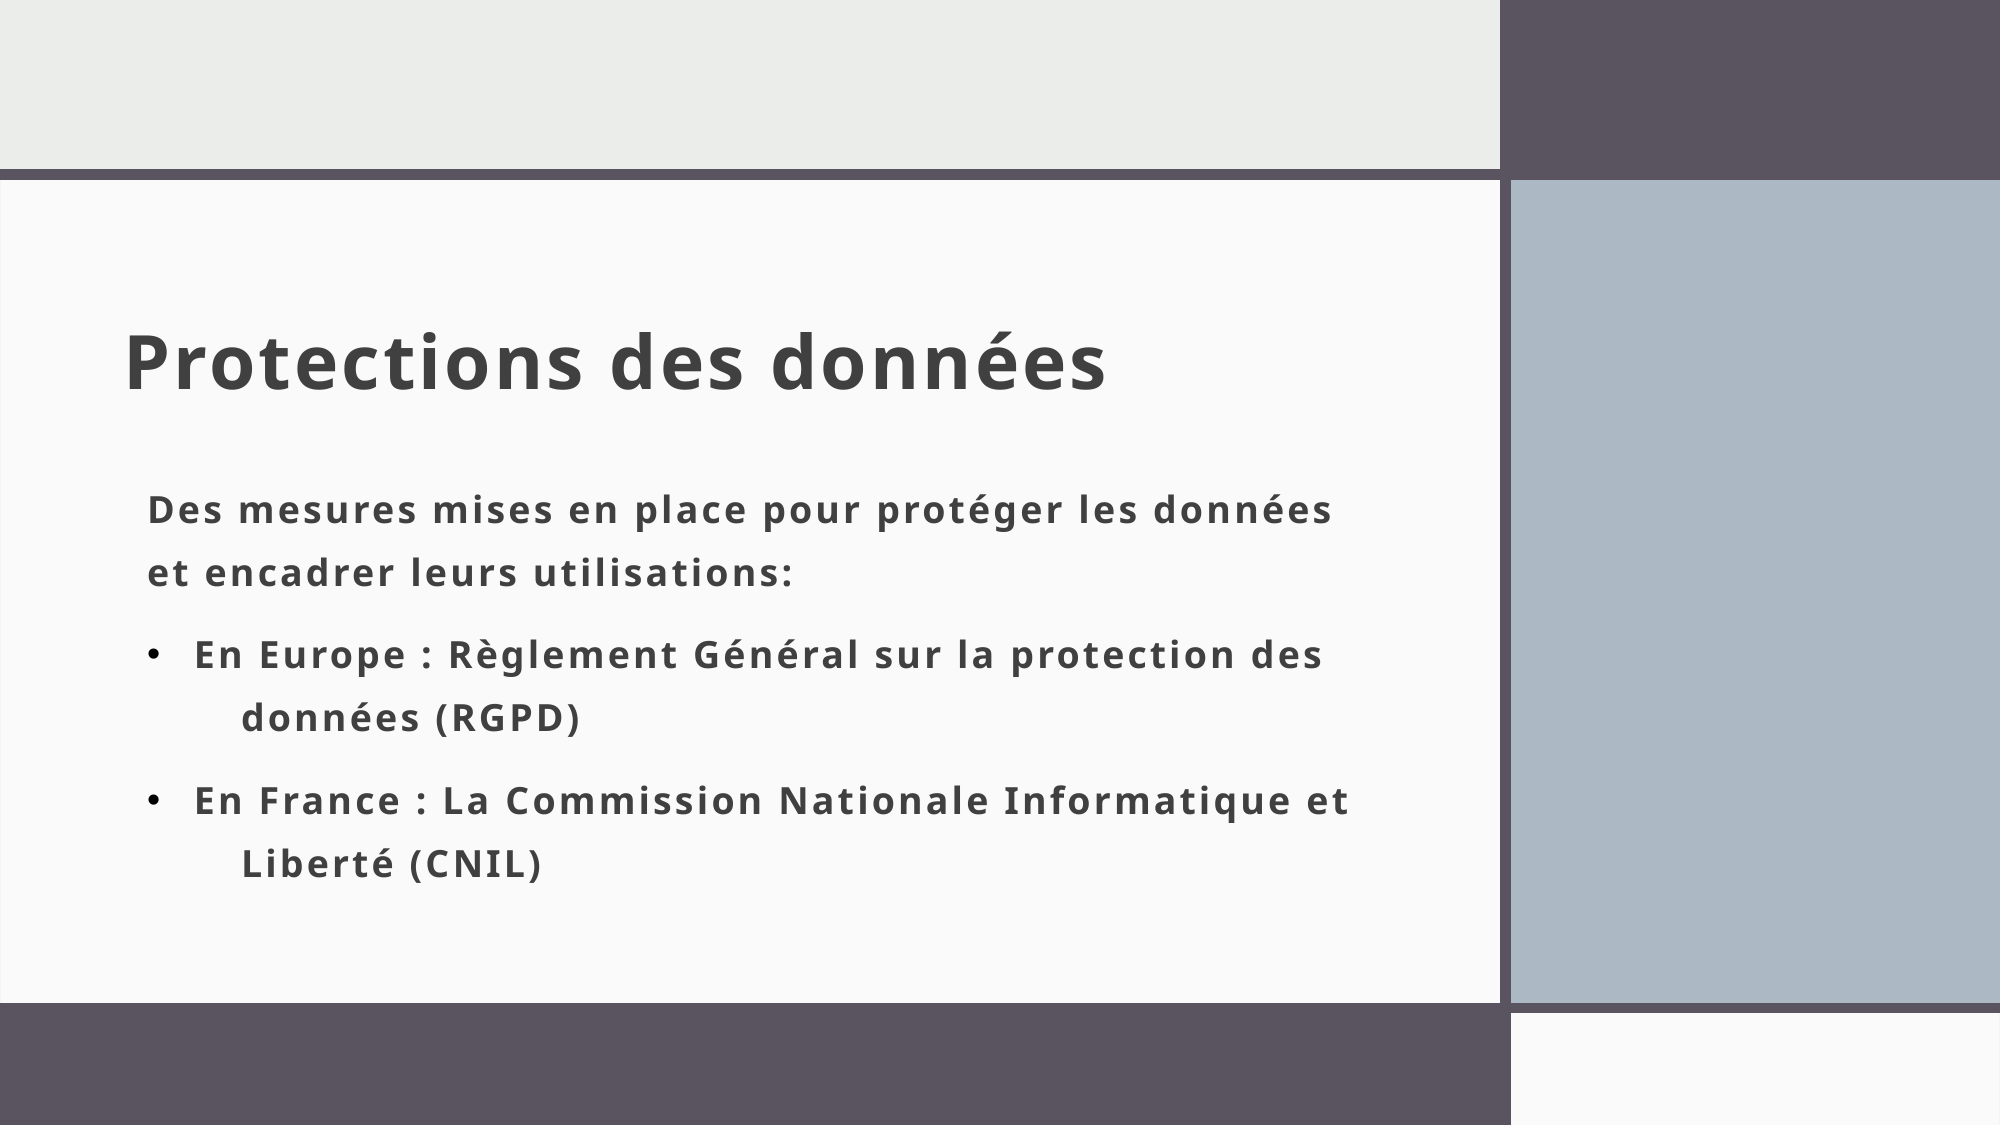

# Protections des données
Des mesures mises en place pour protéger les données et encadrer leurs utilisations:
En Europe : Règlement Général sur la protection des données (RGPD)
En France : La Commission Nationale Informatique et Liberté (CNIL)